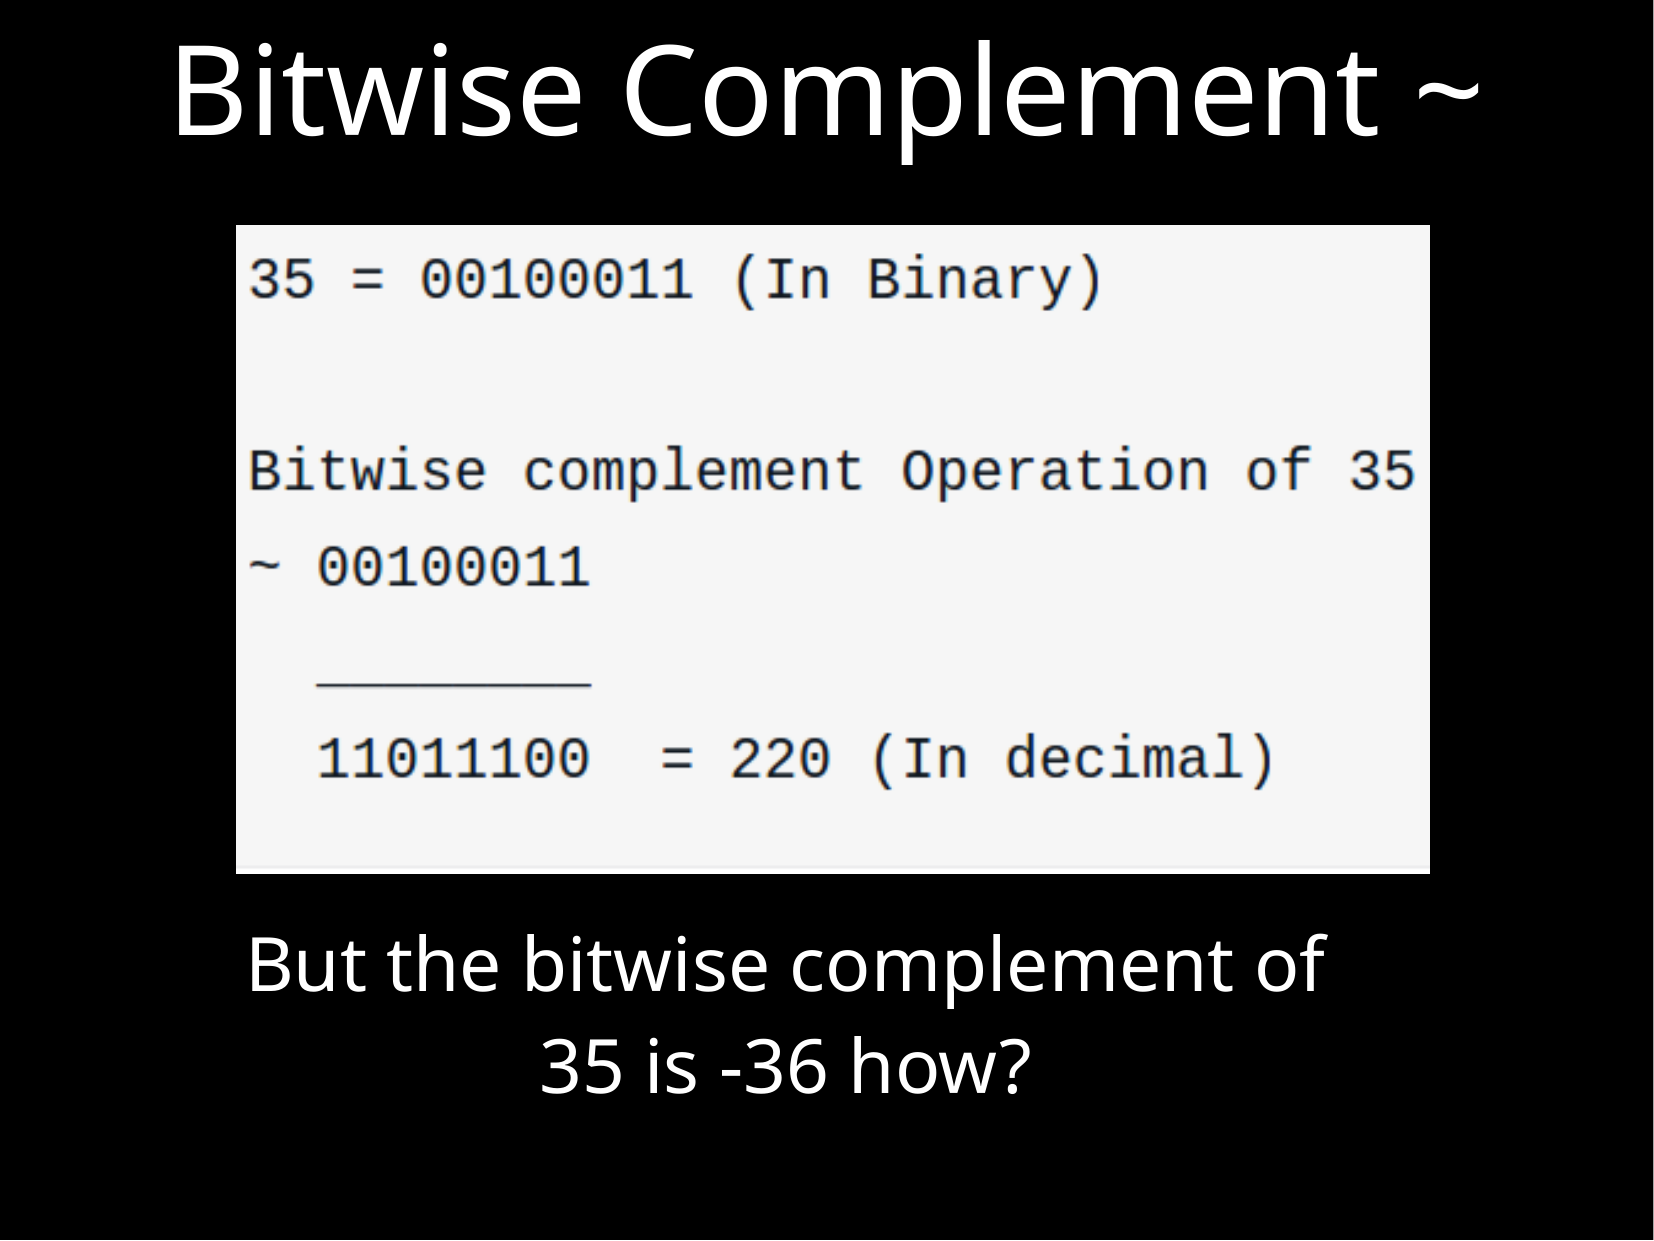

Bitwise Complement ~
But the bitwise complement of
35 is -36 how?